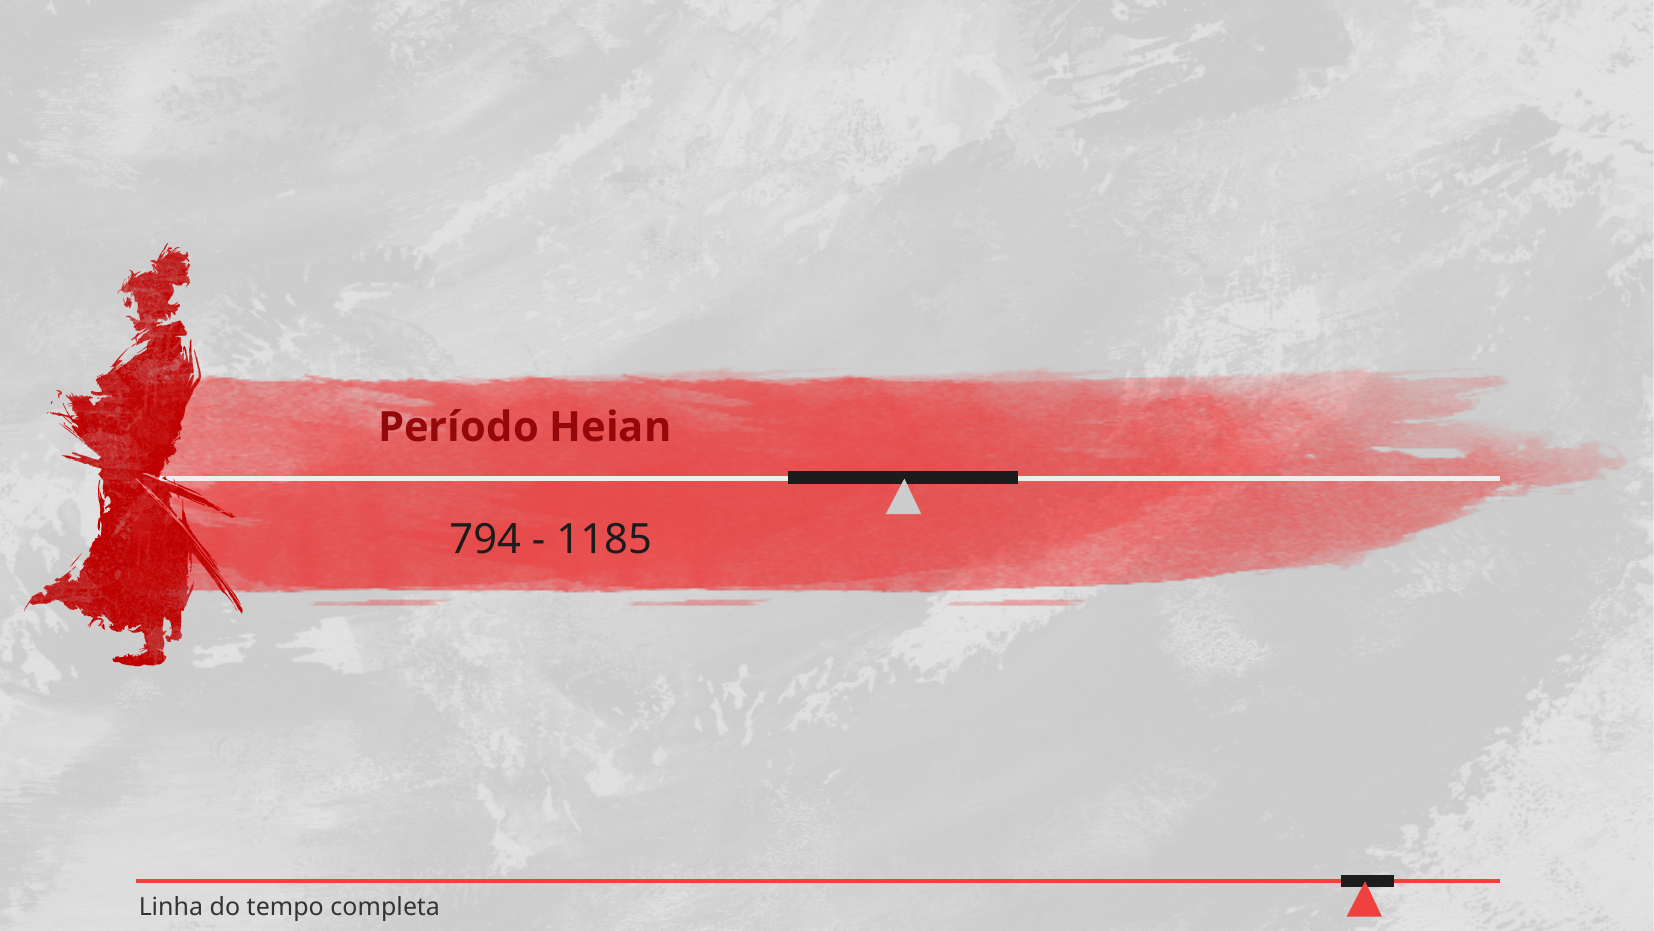

Período Heian
794 - 1185
Linha do tempo completa